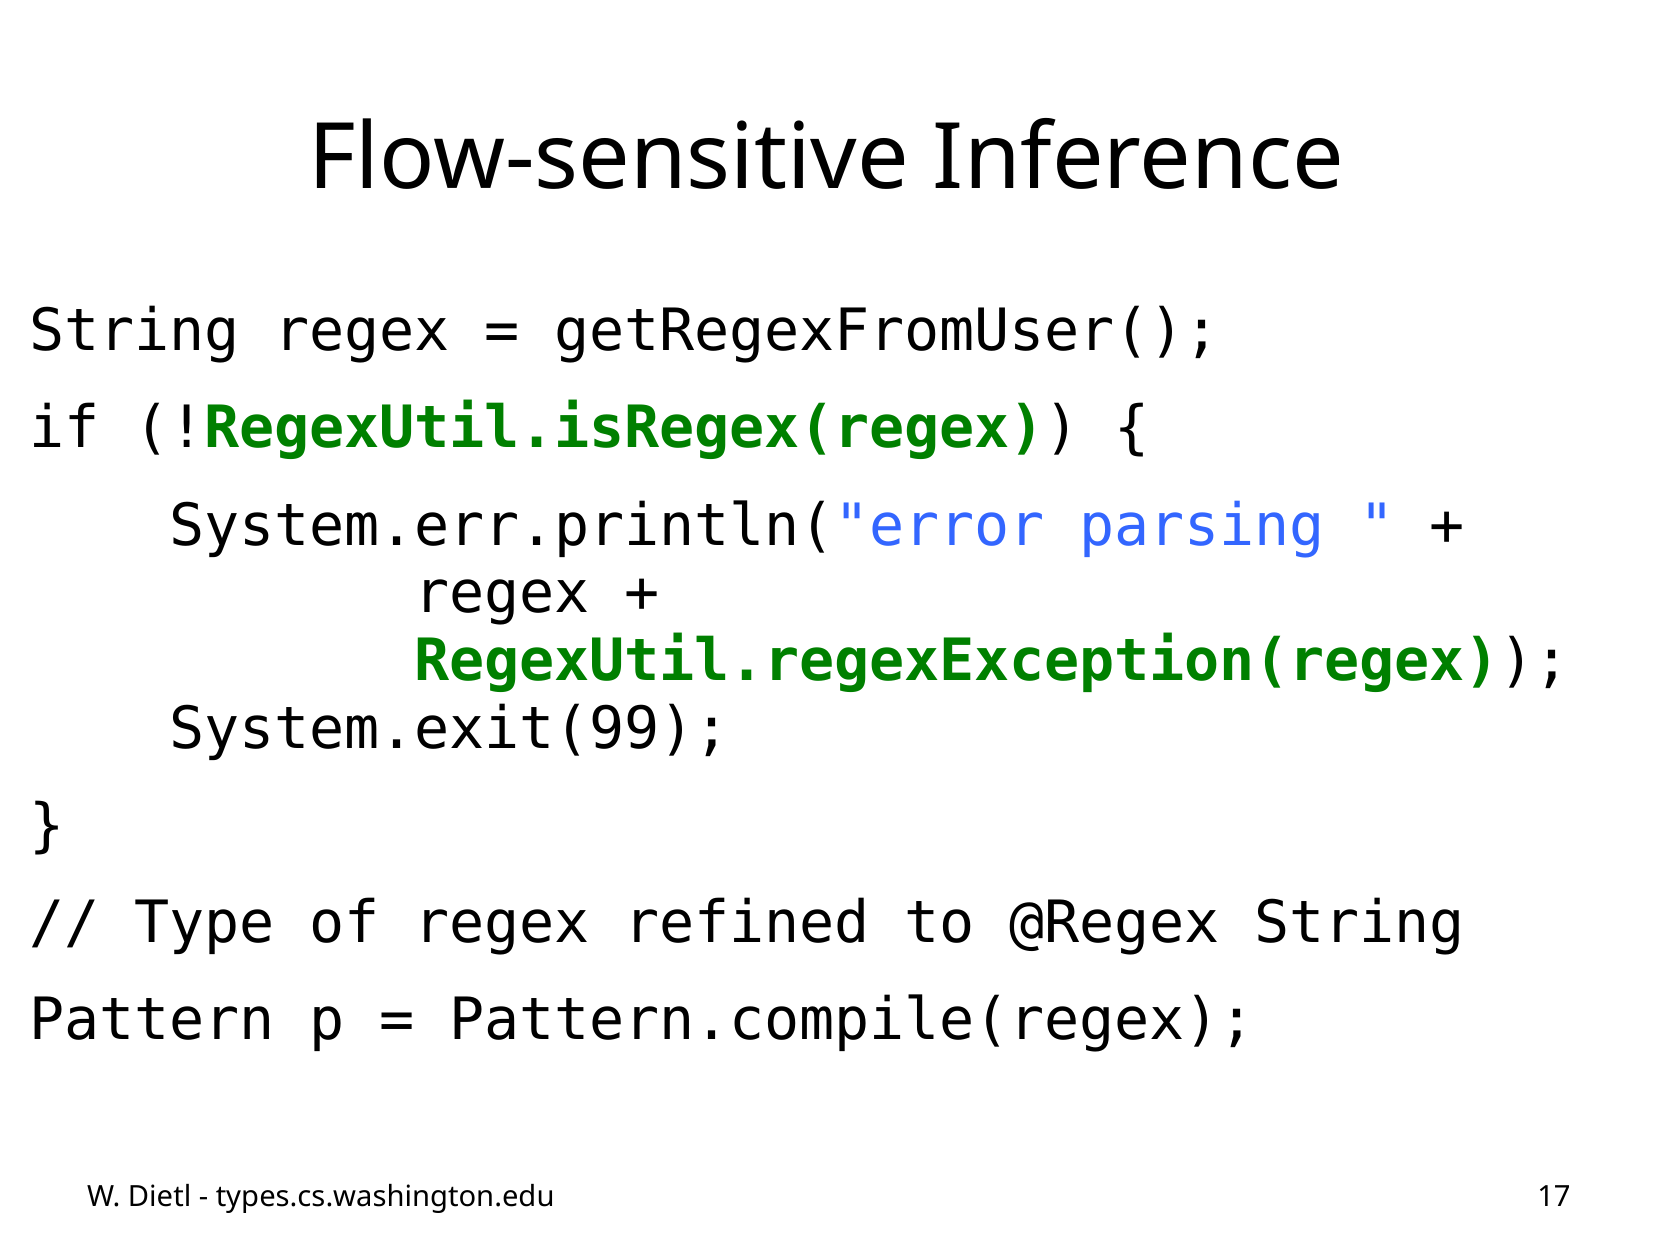

# Flow-sensitive Inference
String regex = getRegexFromUser();
if (!RegexUtil.isRegex(regex)) {
 System.err.println("error parsing " +
 regex +
 RegexUtil.regexException(regex));
 System.exit(99);
}
// Type of regex refined to @Regex String
Pattern p = Pattern.compile(regex);
W. Dietl - types.cs.washington.edu
17